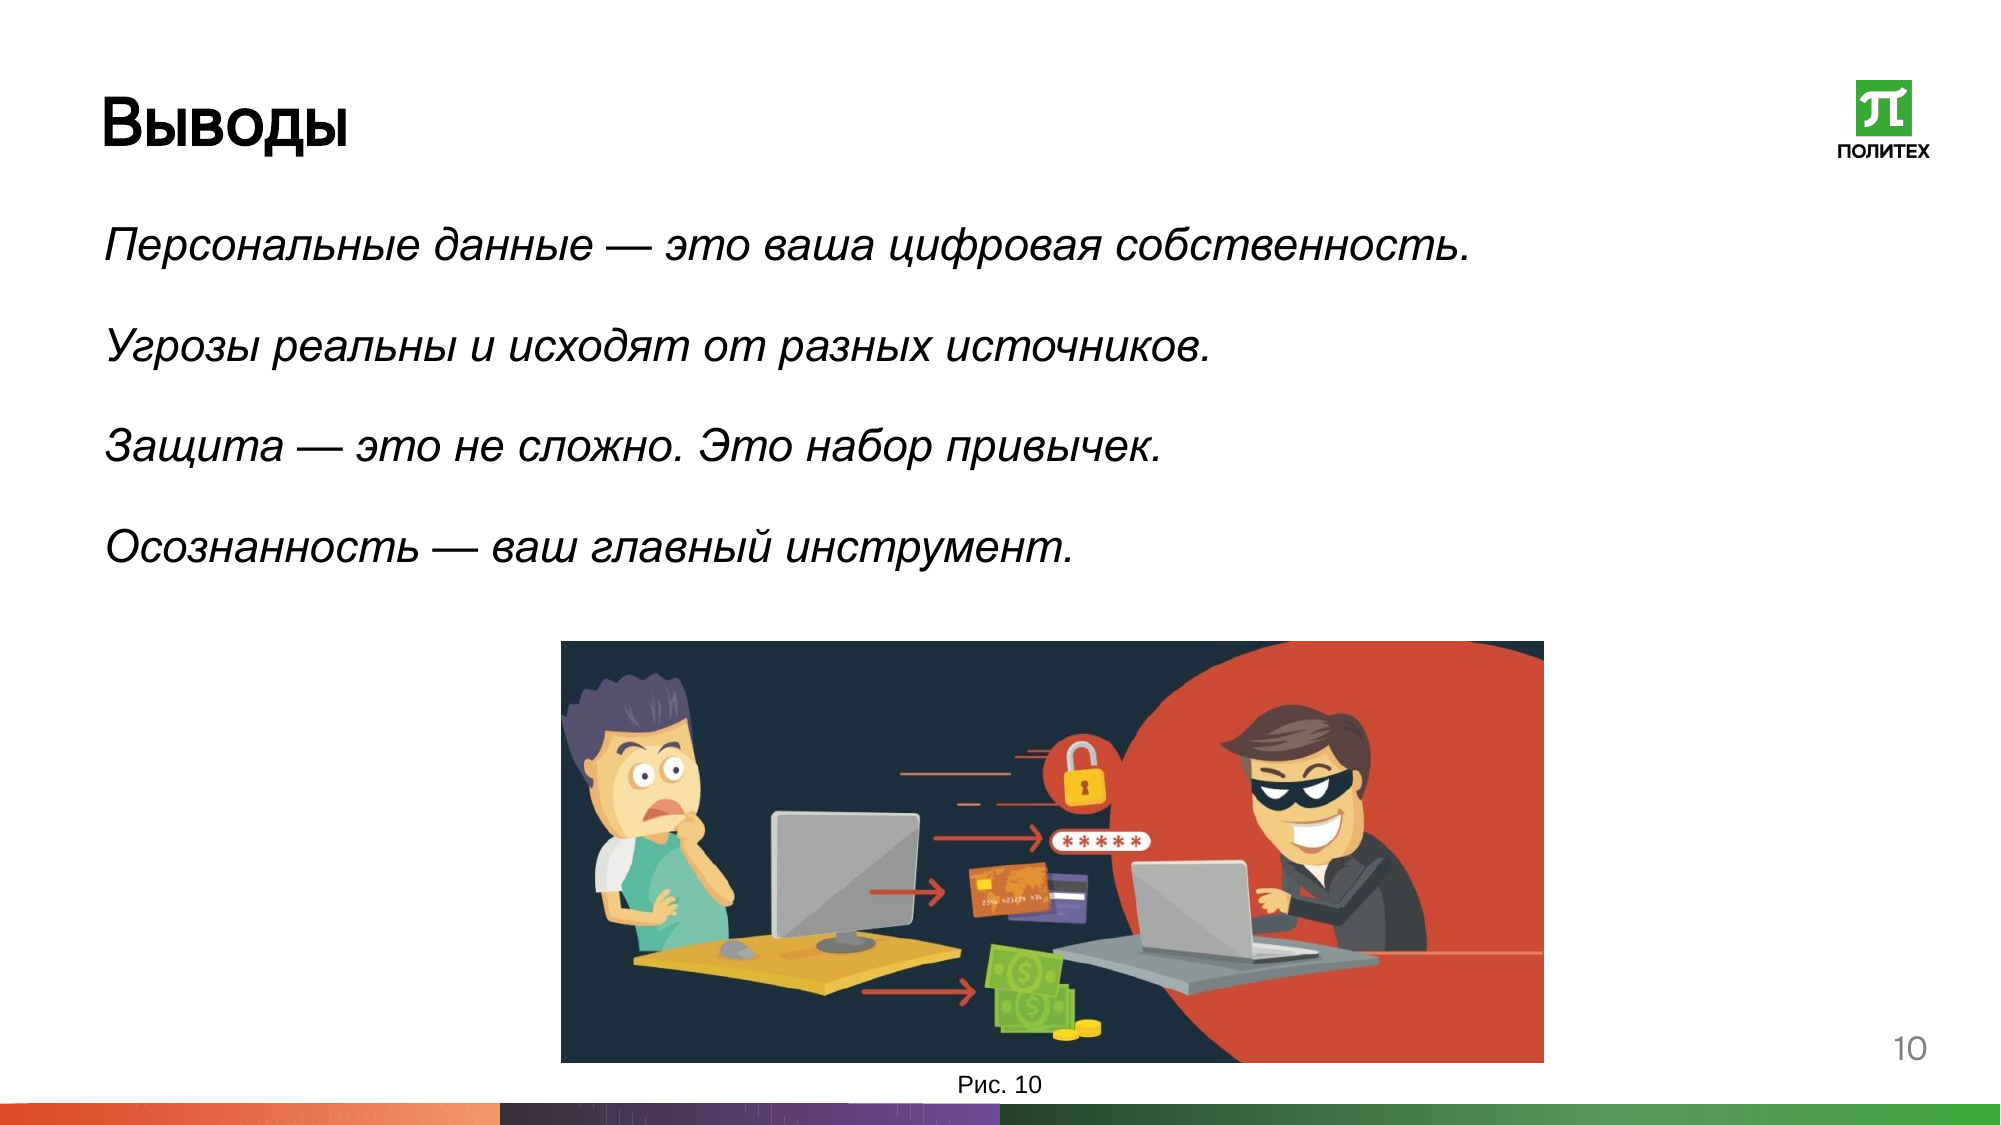

# Выводы
Персональные данные — это ваша цифровая собственность.
Угрозы реальны и исходят от разных источников.
Защита — это не сложно. Это набор привычек.
Осознанность — ваш главный инструмент.
Рис. 10